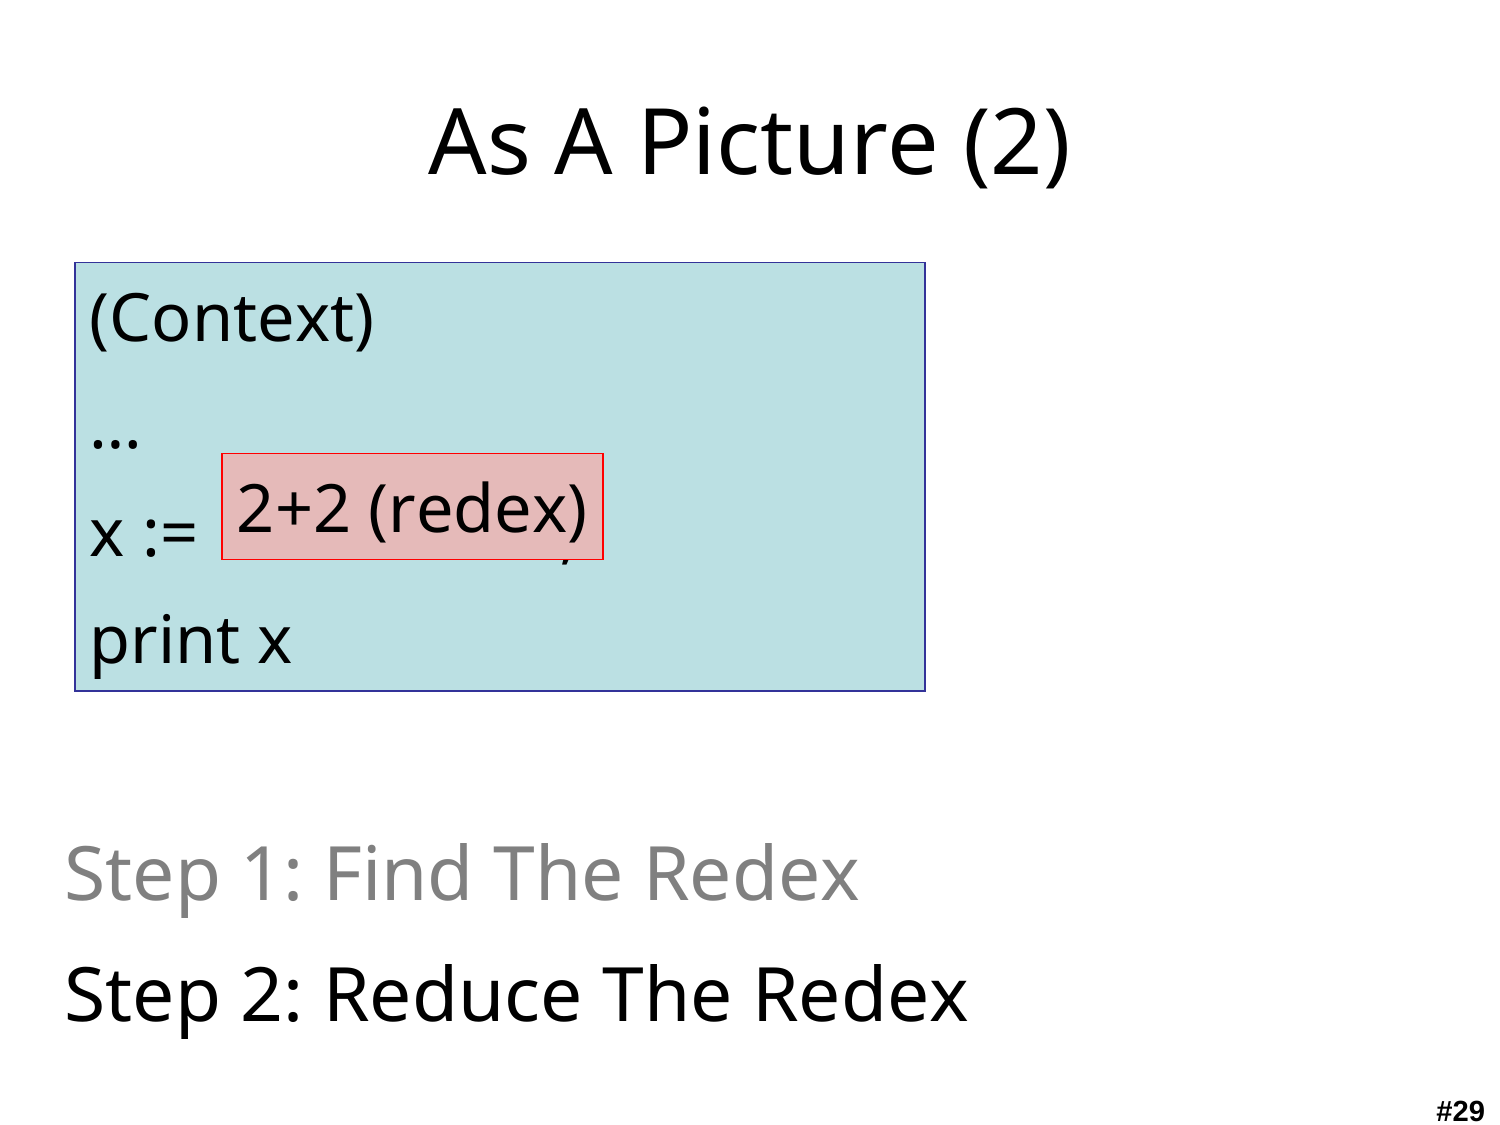

# As A Picture (2)
(Context)
…
x := ;
print x
2+2 (redex)
Step 1: Find The Redex
Step 2: Reduce The Redex
29